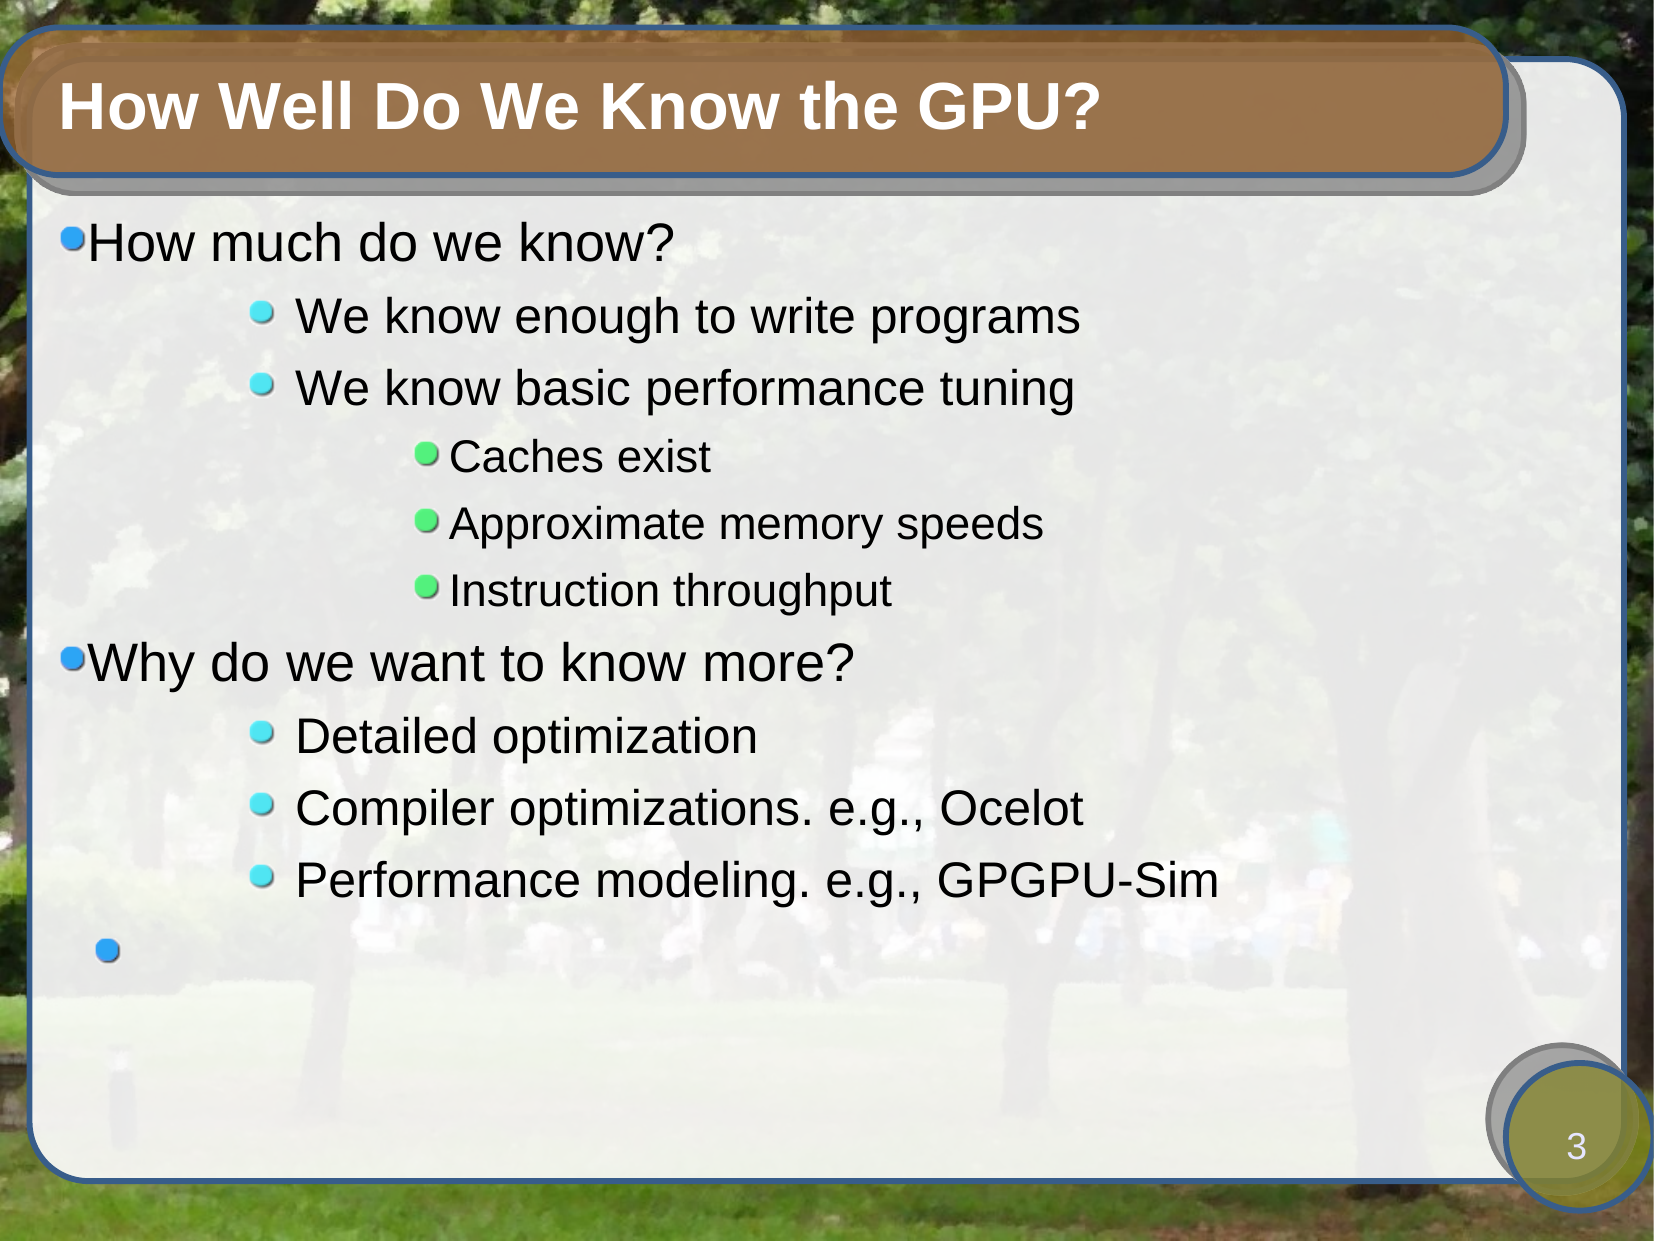

# How Well Do We Know the GPU?
How much do we know?
We know enough to write programs
We know basic performance tuning
Caches exist
Approximate memory speeds
Instruction throughput
Why do we want to know more?
Detailed optimization
Compiler optimizations. e.g., Ocelot
Performance modeling. e.g., GPGPU-Sim